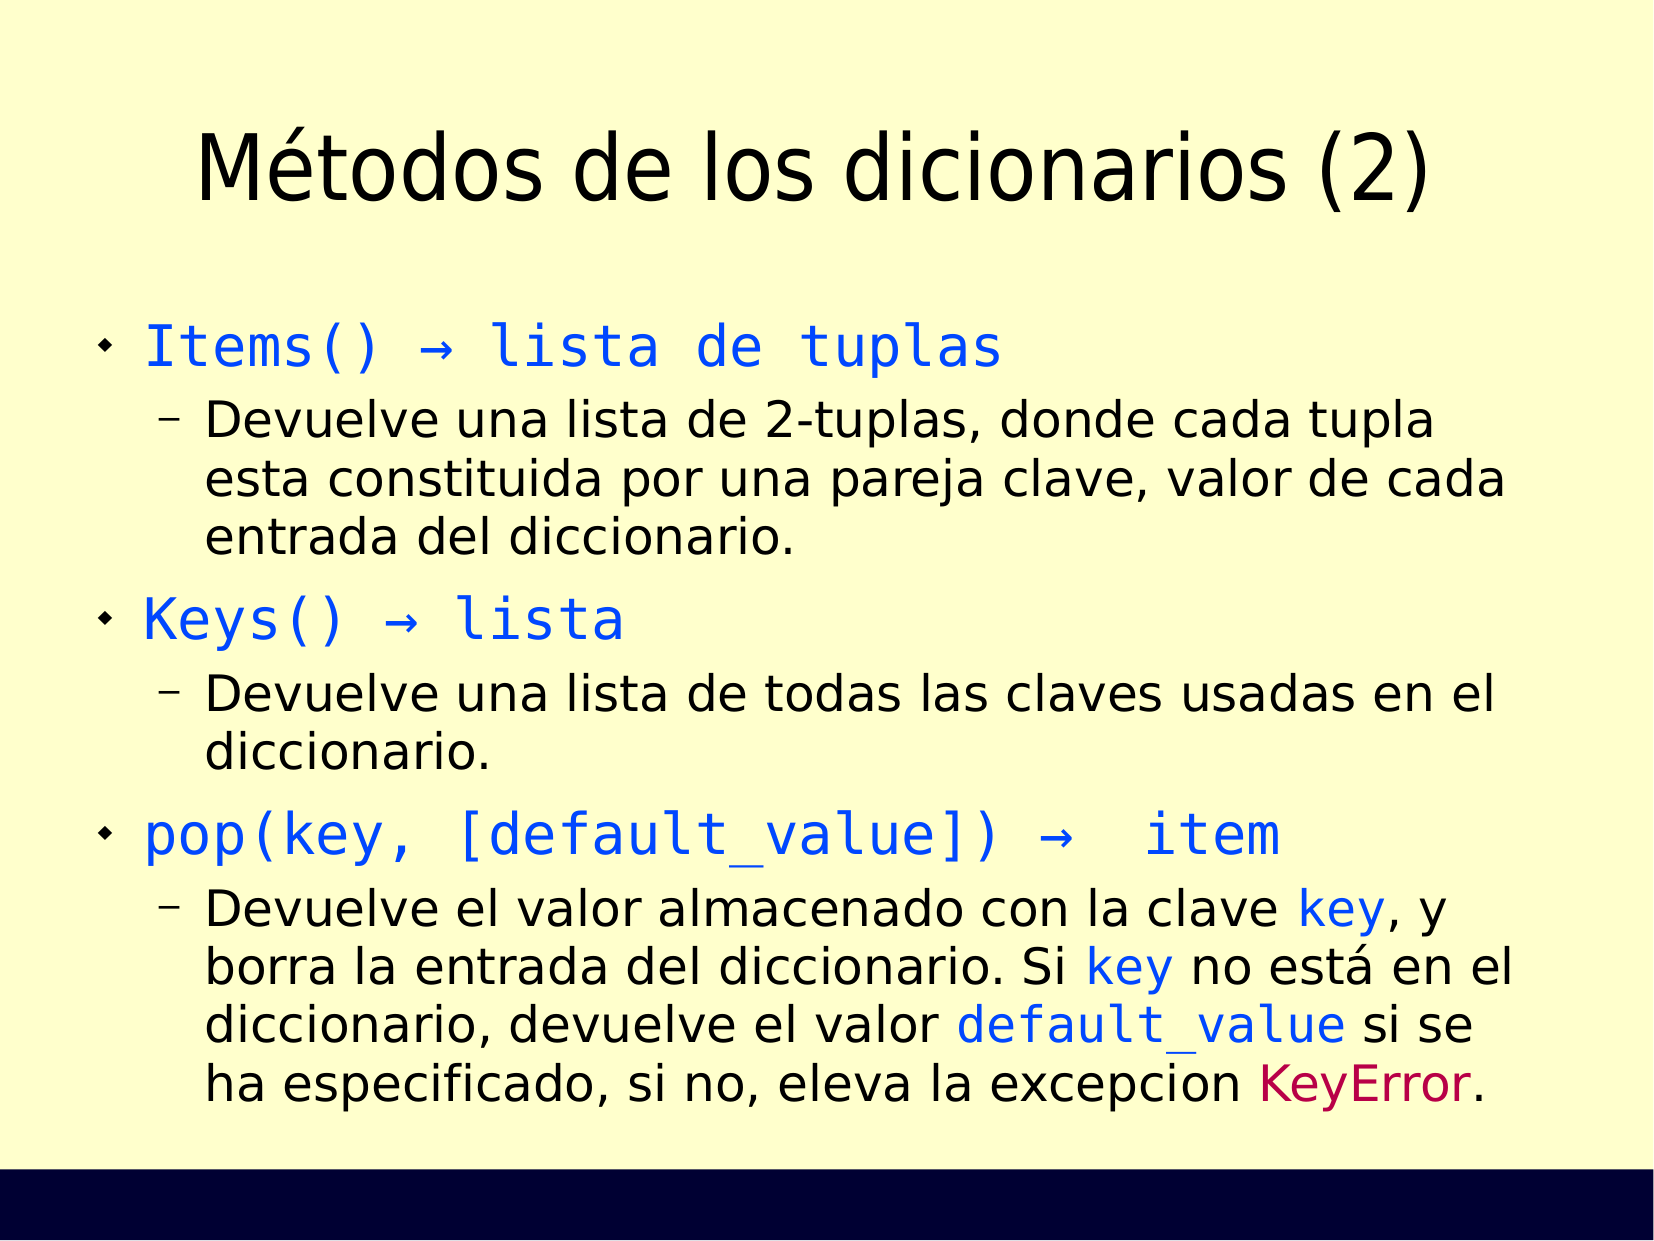

# Métodos de los dicionarios (2)
Items() → lista de tuplas
Devuelve una lista de 2-tuplas, donde cada tupla esta constituida por una pareja clave, valor de cada entrada del diccionario.
Keys() → lista
Devuelve una lista de todas las claves usadas en el diccionario.
pop(key, [default_value]) → item
Devuelve el valor almacenado con la clave key, y borra la entrada del diccionario. Si key no está en el diccionario, devuelve el valor default_value si se ha especificado, si no, eleva la excepcion KeyError.